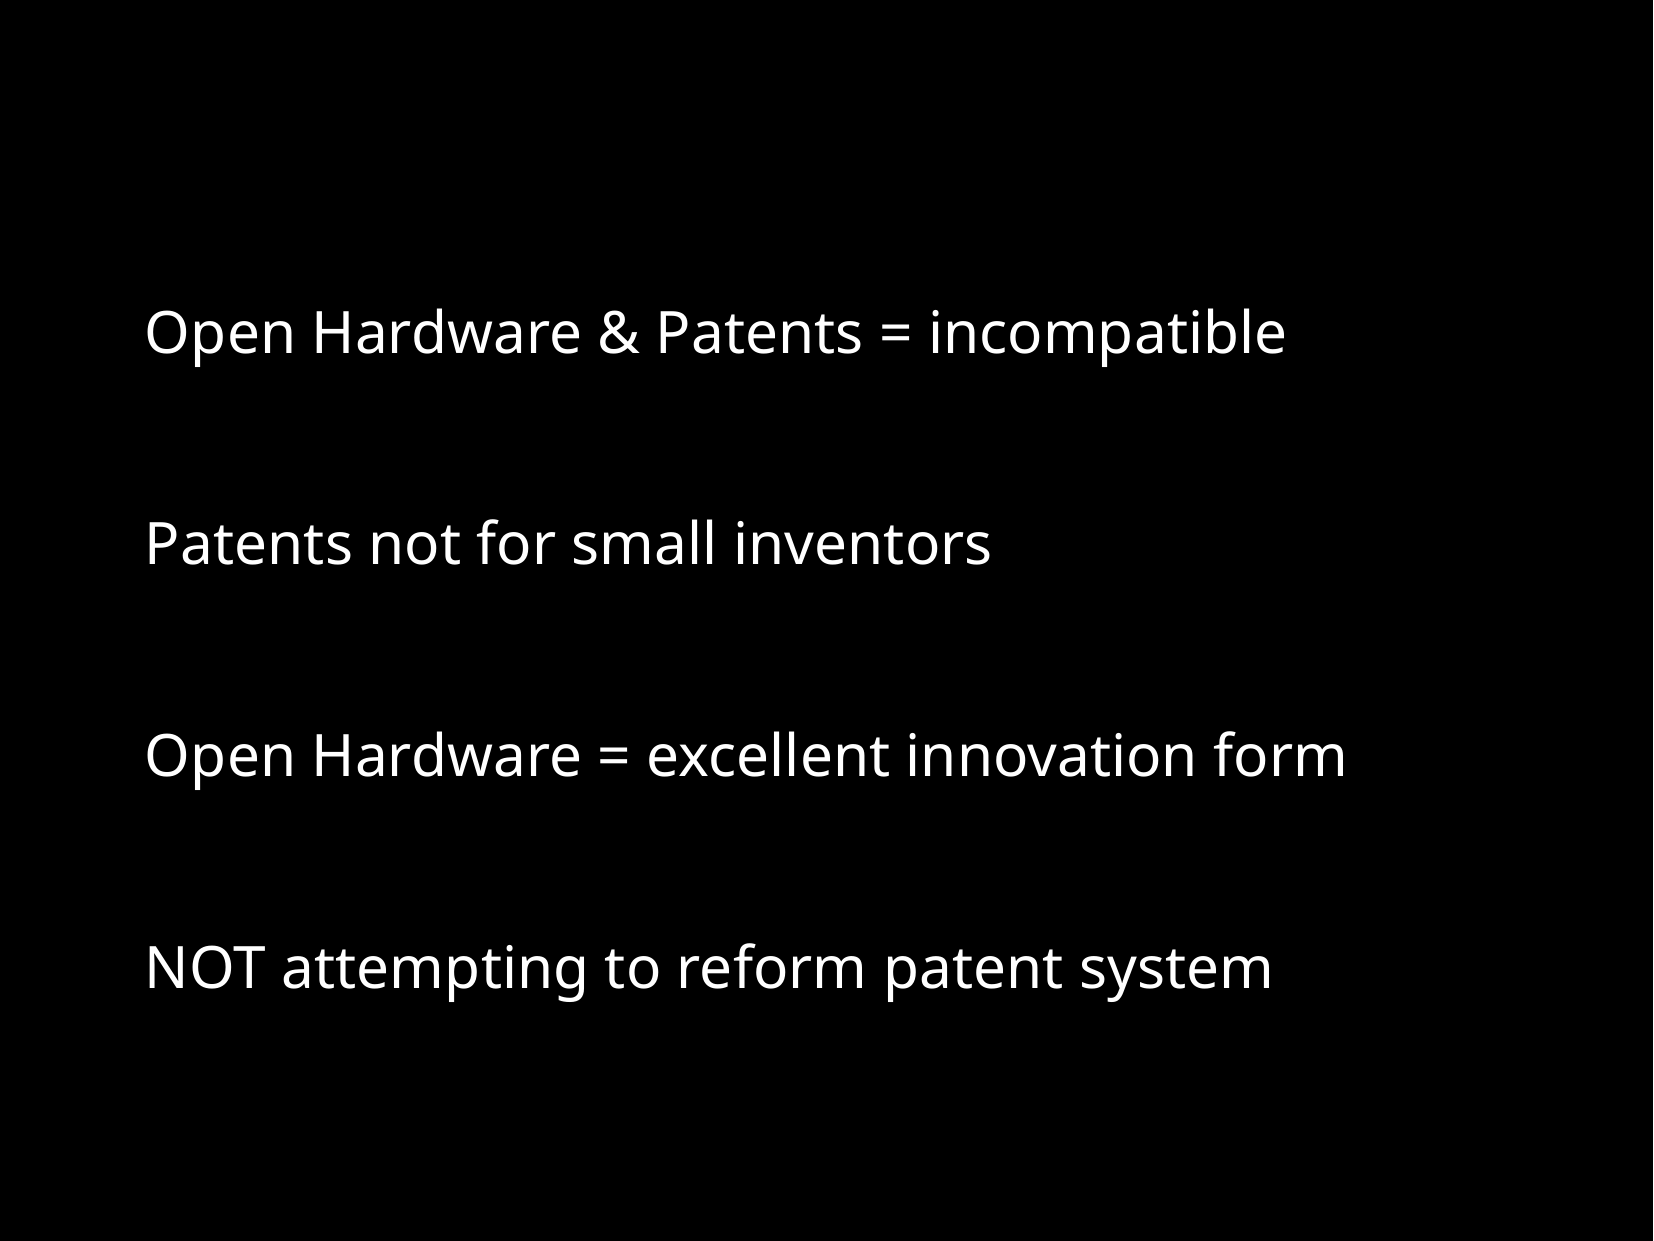

#
Open Hardware & Patents = incompatible
Patents not for small inventors
Open Hardware = excellent innovation form
NOT attempting to reform patent system